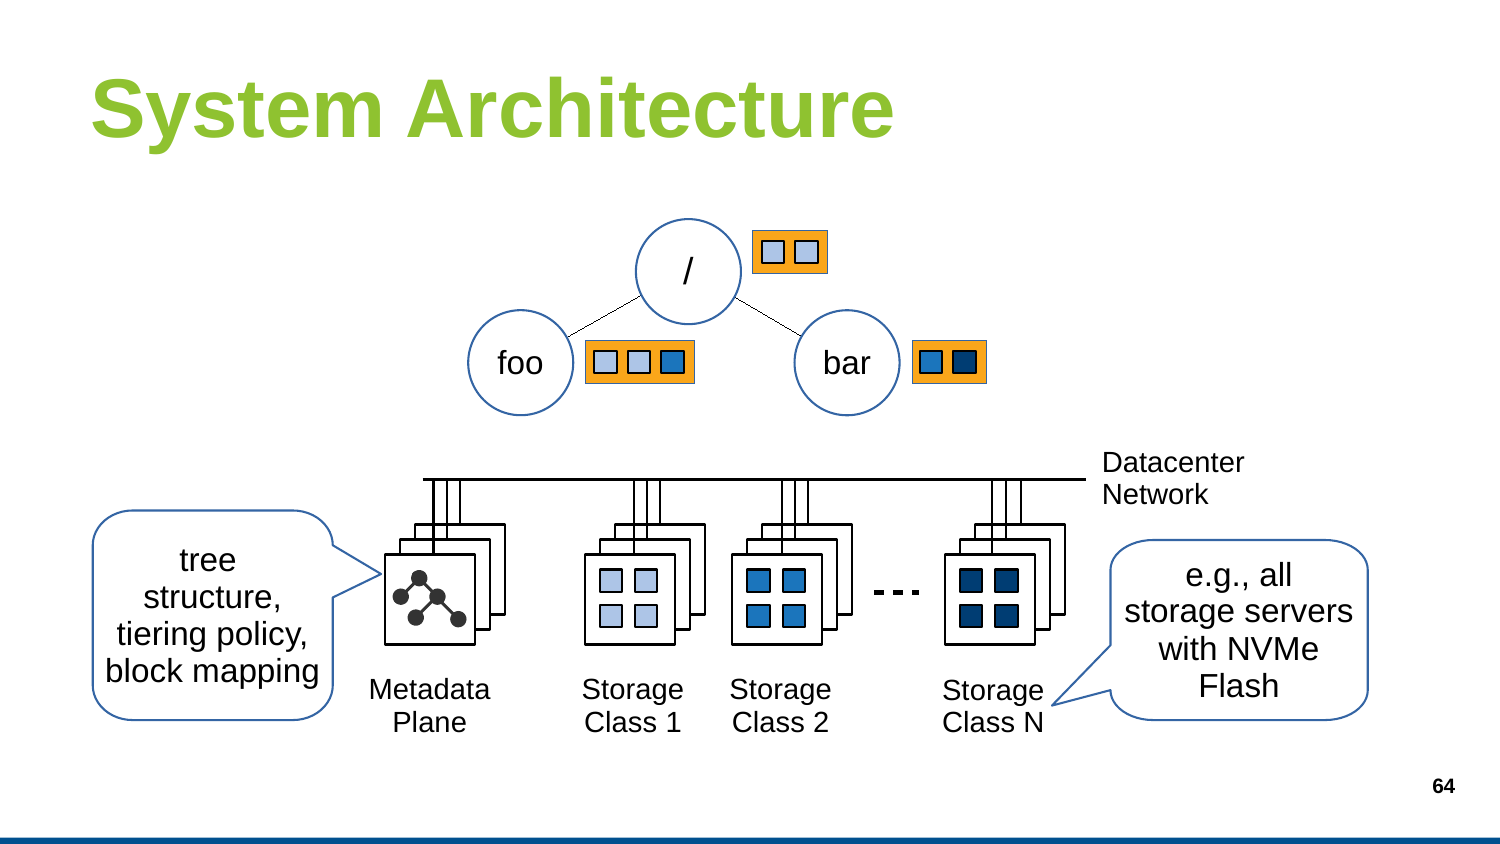

#
System Architecture
/
foo
bar
Datacenter
Network
tree
structure,
tiering policy,
block mapping
e.g., all
storage servers
with NVMe
Flash
Metadata
Plane
Storage
Class 1
Storage
Class 2
Storage
Class N
64